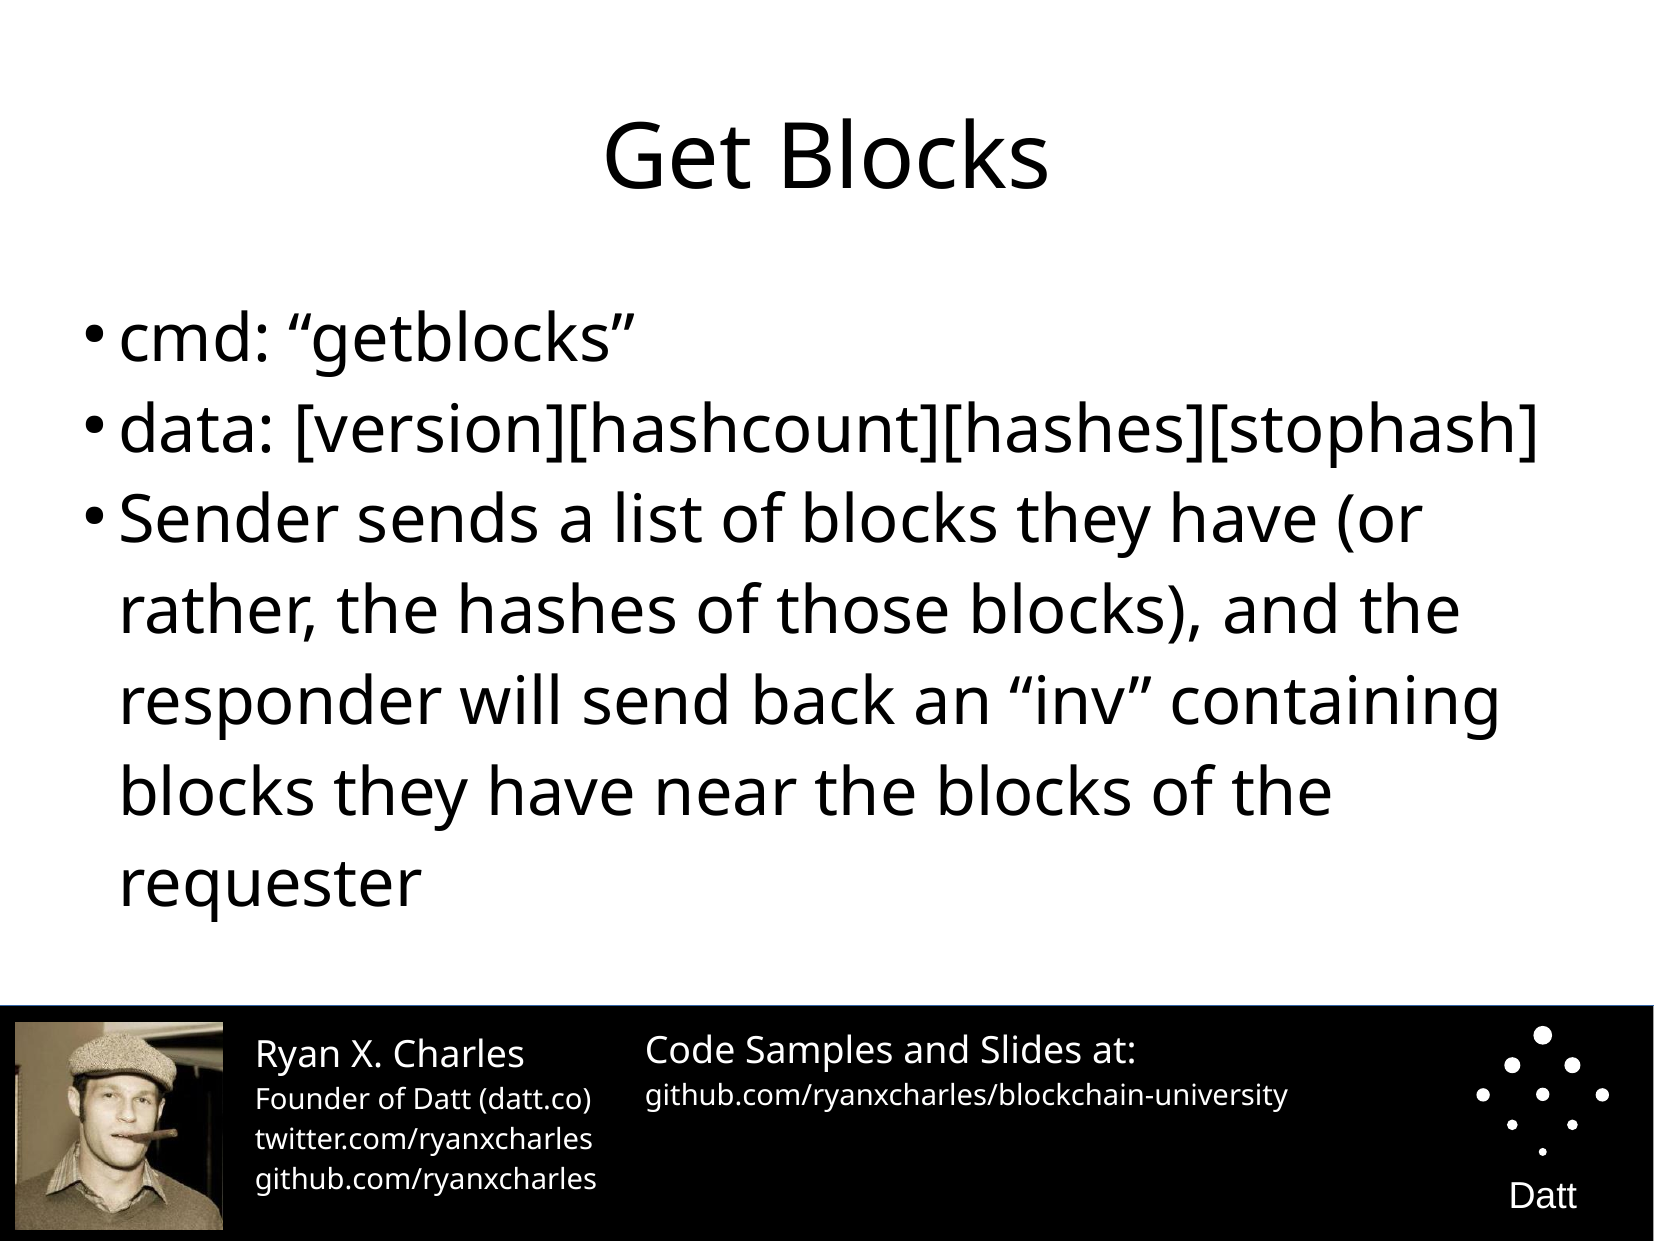

# Get Blocks
cmd: “getblocks”
data: [version][hashcount][hashes][stophash]
Sender sends a list of blocks they have (or rather, the hashes of those blocks), and the responder will send back an “inv” containing blocks they have near the blocks of the requester
Code Samples and Slides at:
github.com/ryanxcharles/blockchain-university
Ryan X. Charles
Founder of Datt (datt.co)
twitter.com/ryanxcharles
github.com/ryanxcharles
Datt